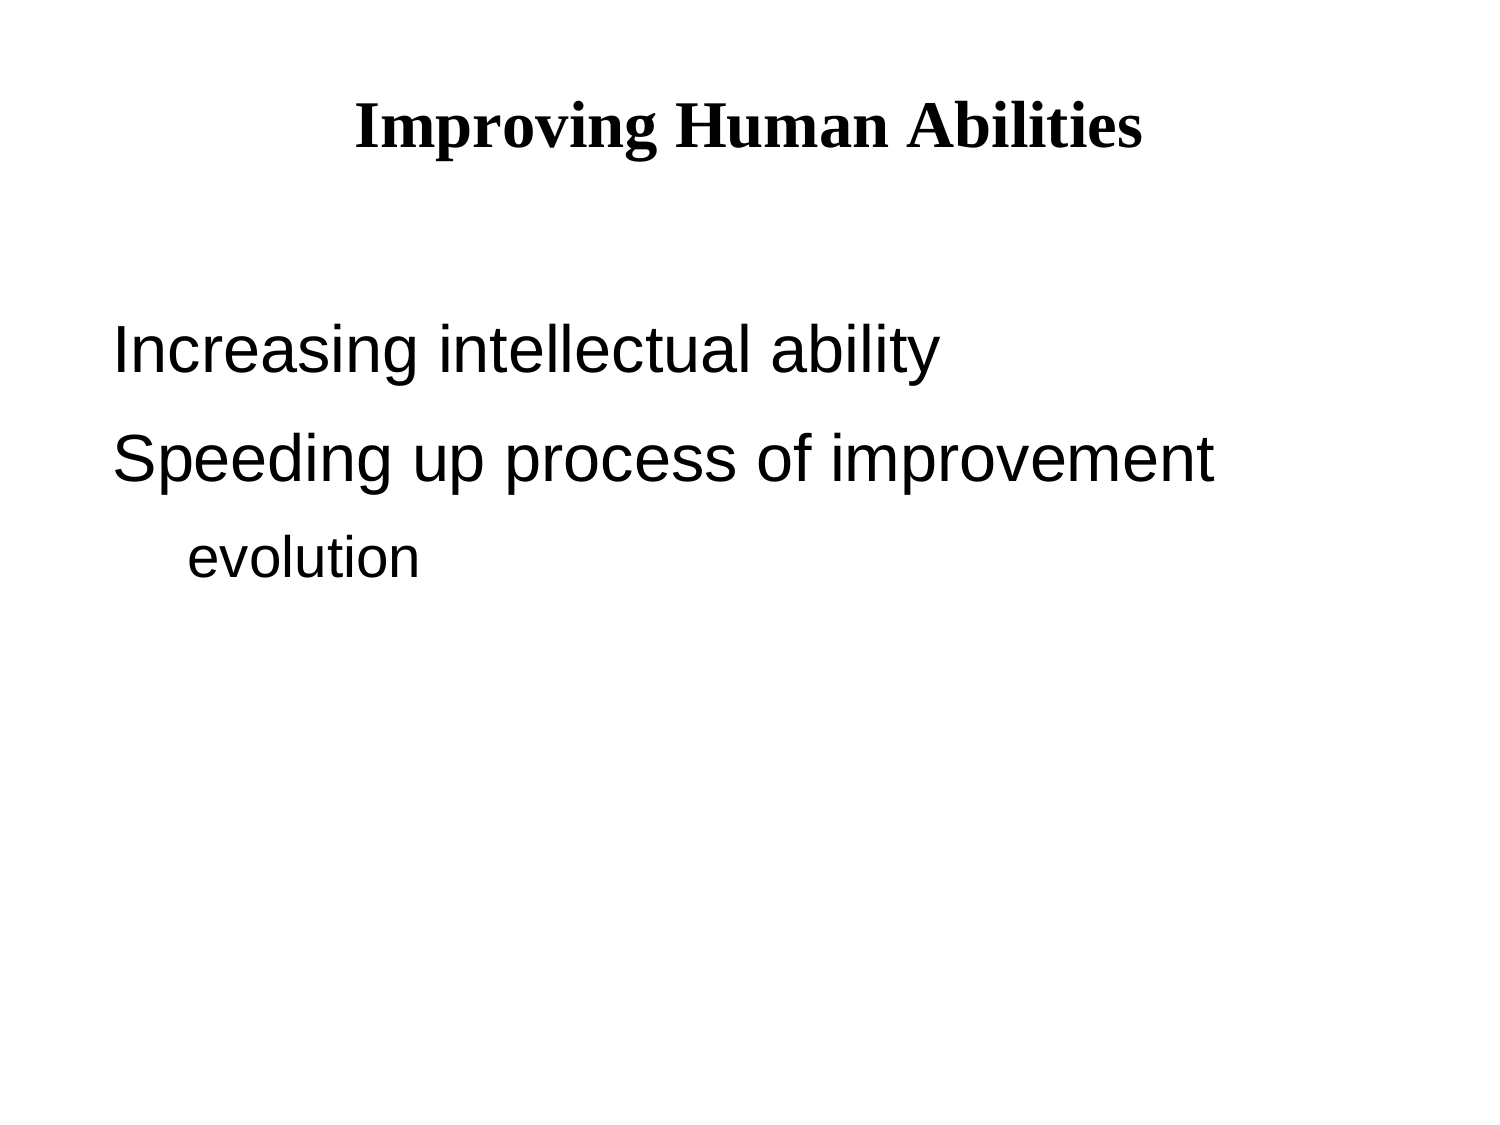

# Improving Human Abilities
Increasing intellectual ability
Speeding up process of improvement
evolution